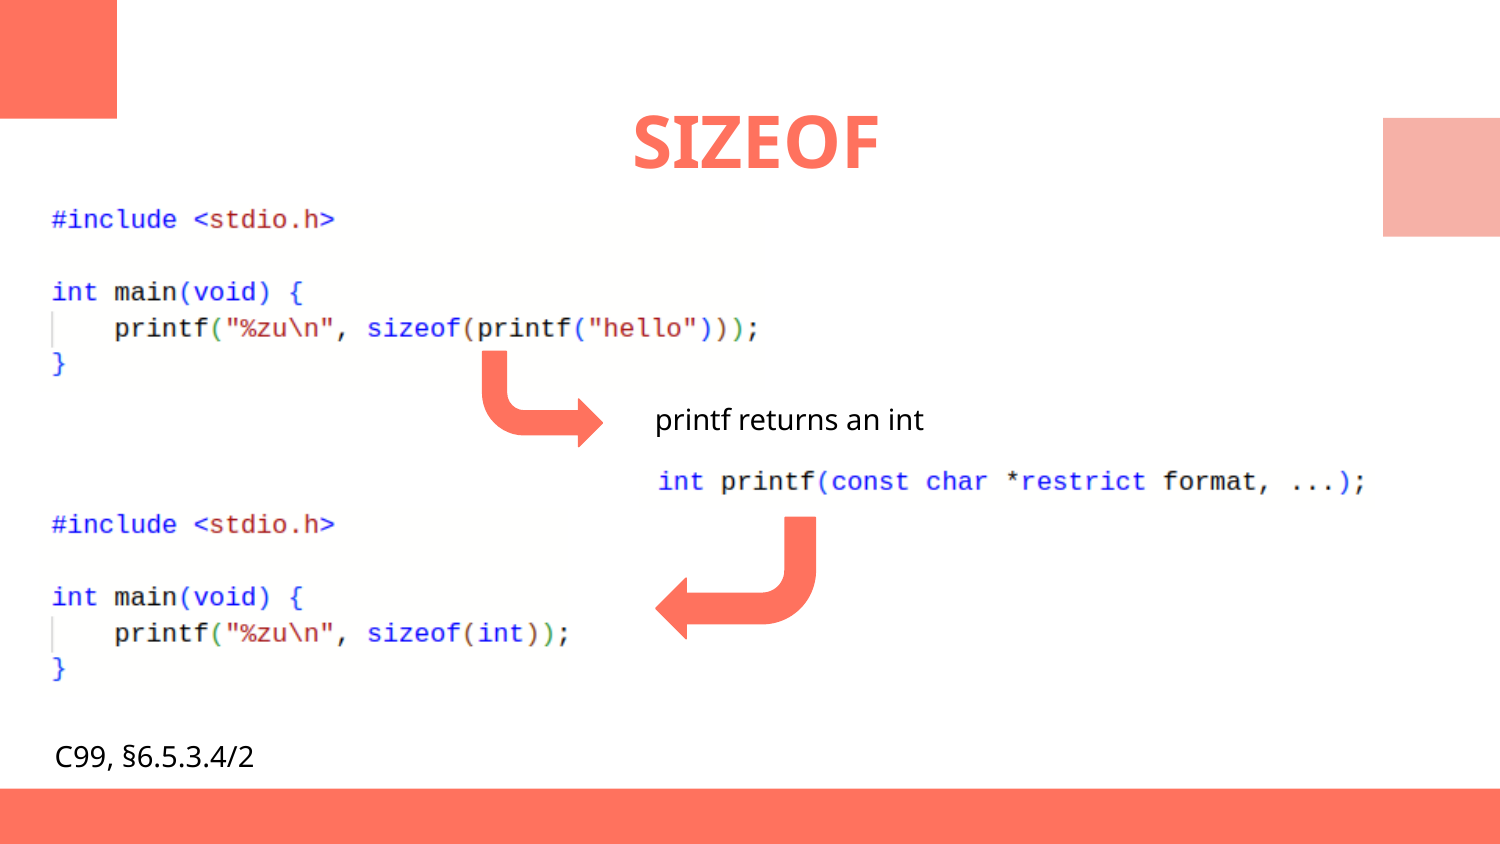

# SIZEOF
printf returns an int
C99, §6.5.3.4/2